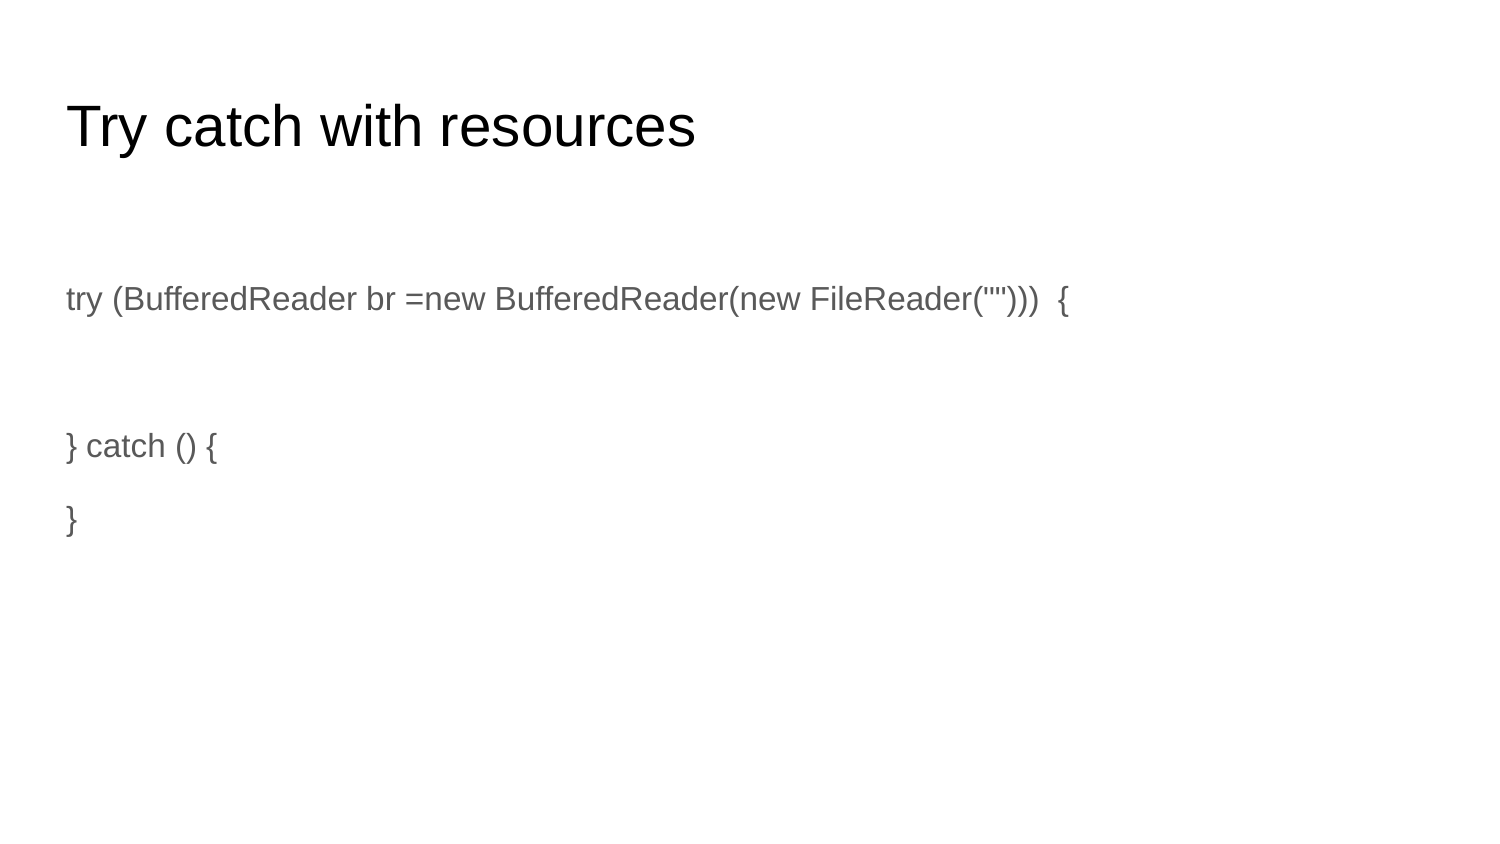

# Try catch with resources
try (BufferedReader br =new BufferedReader(new FileReader(""))) {
} catch () {
}